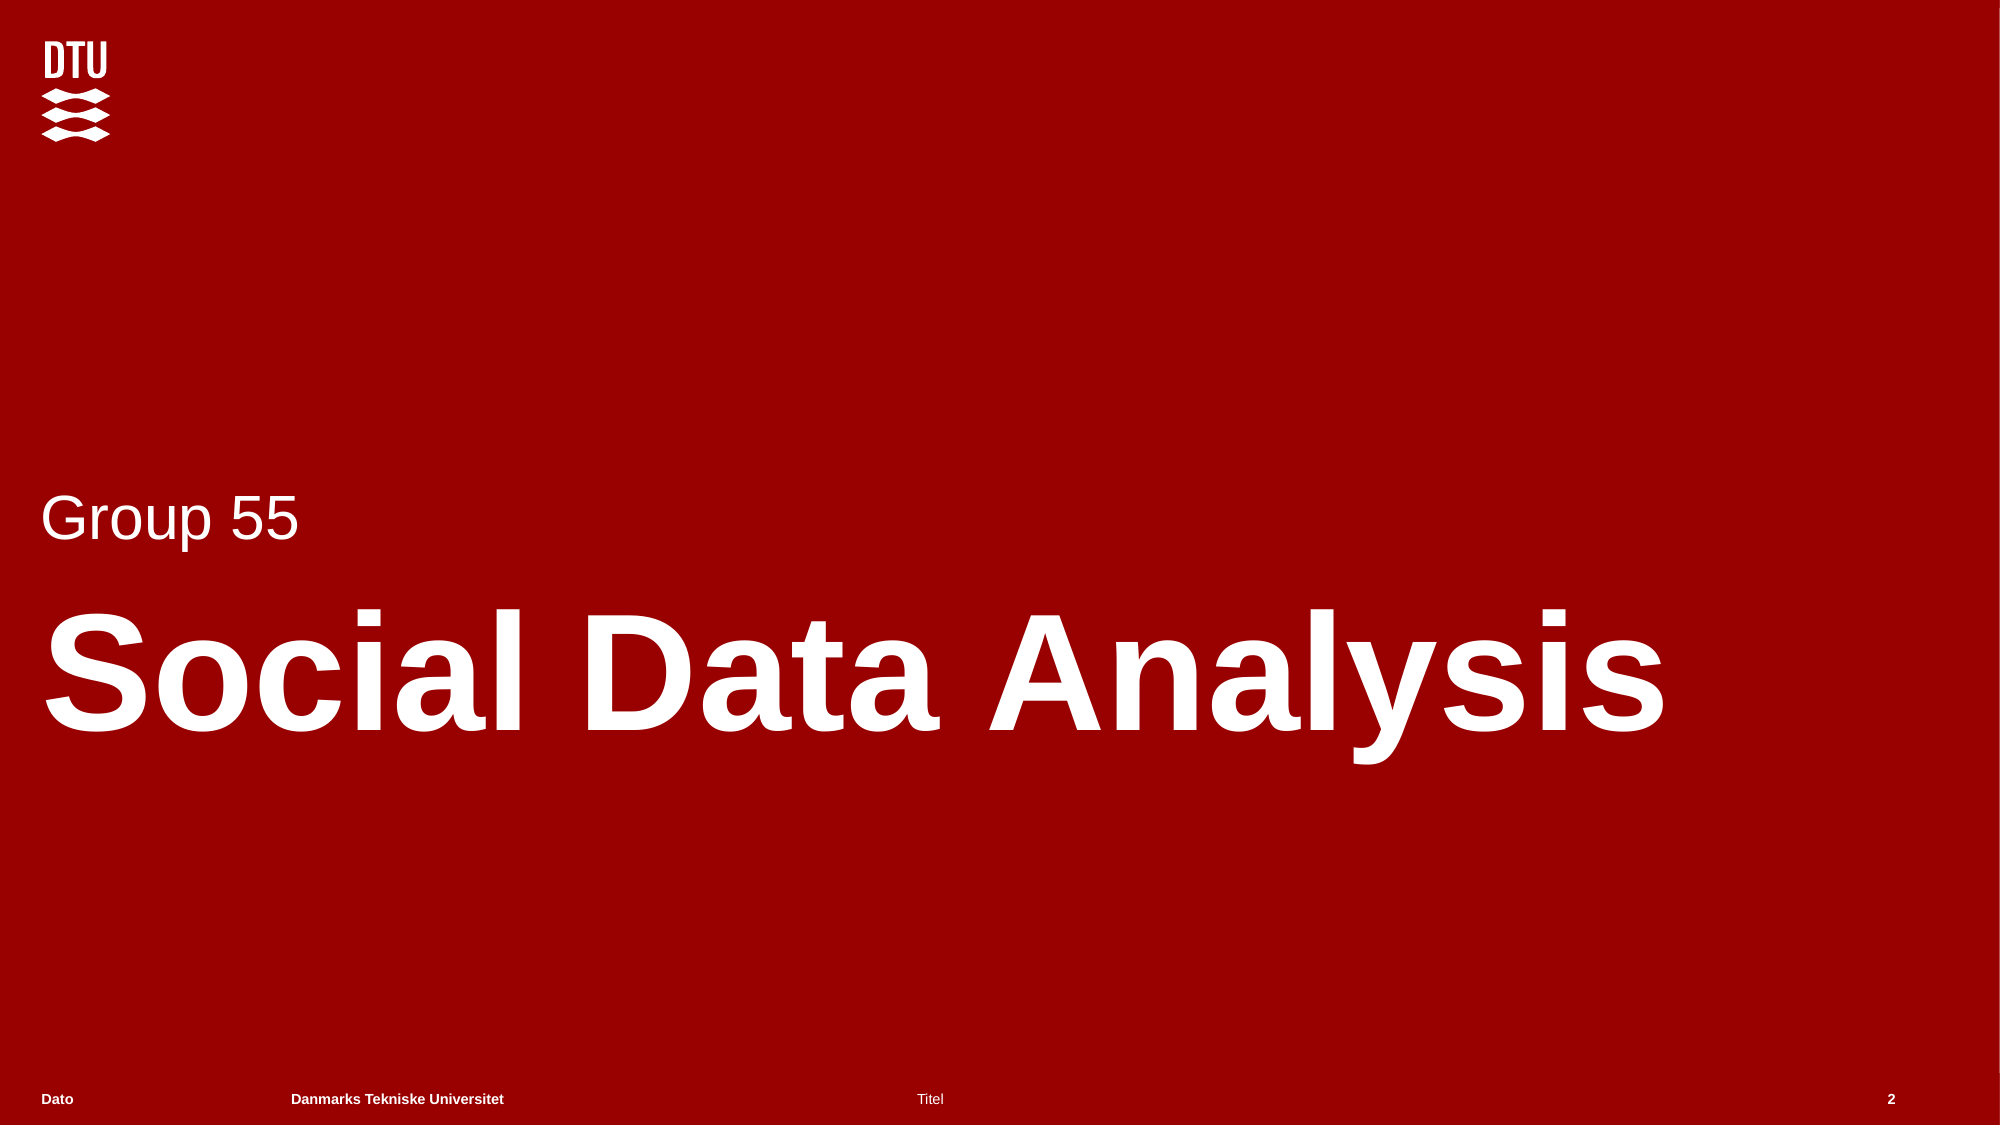

Group 55
# Social Data Analysis
Dato
Titel